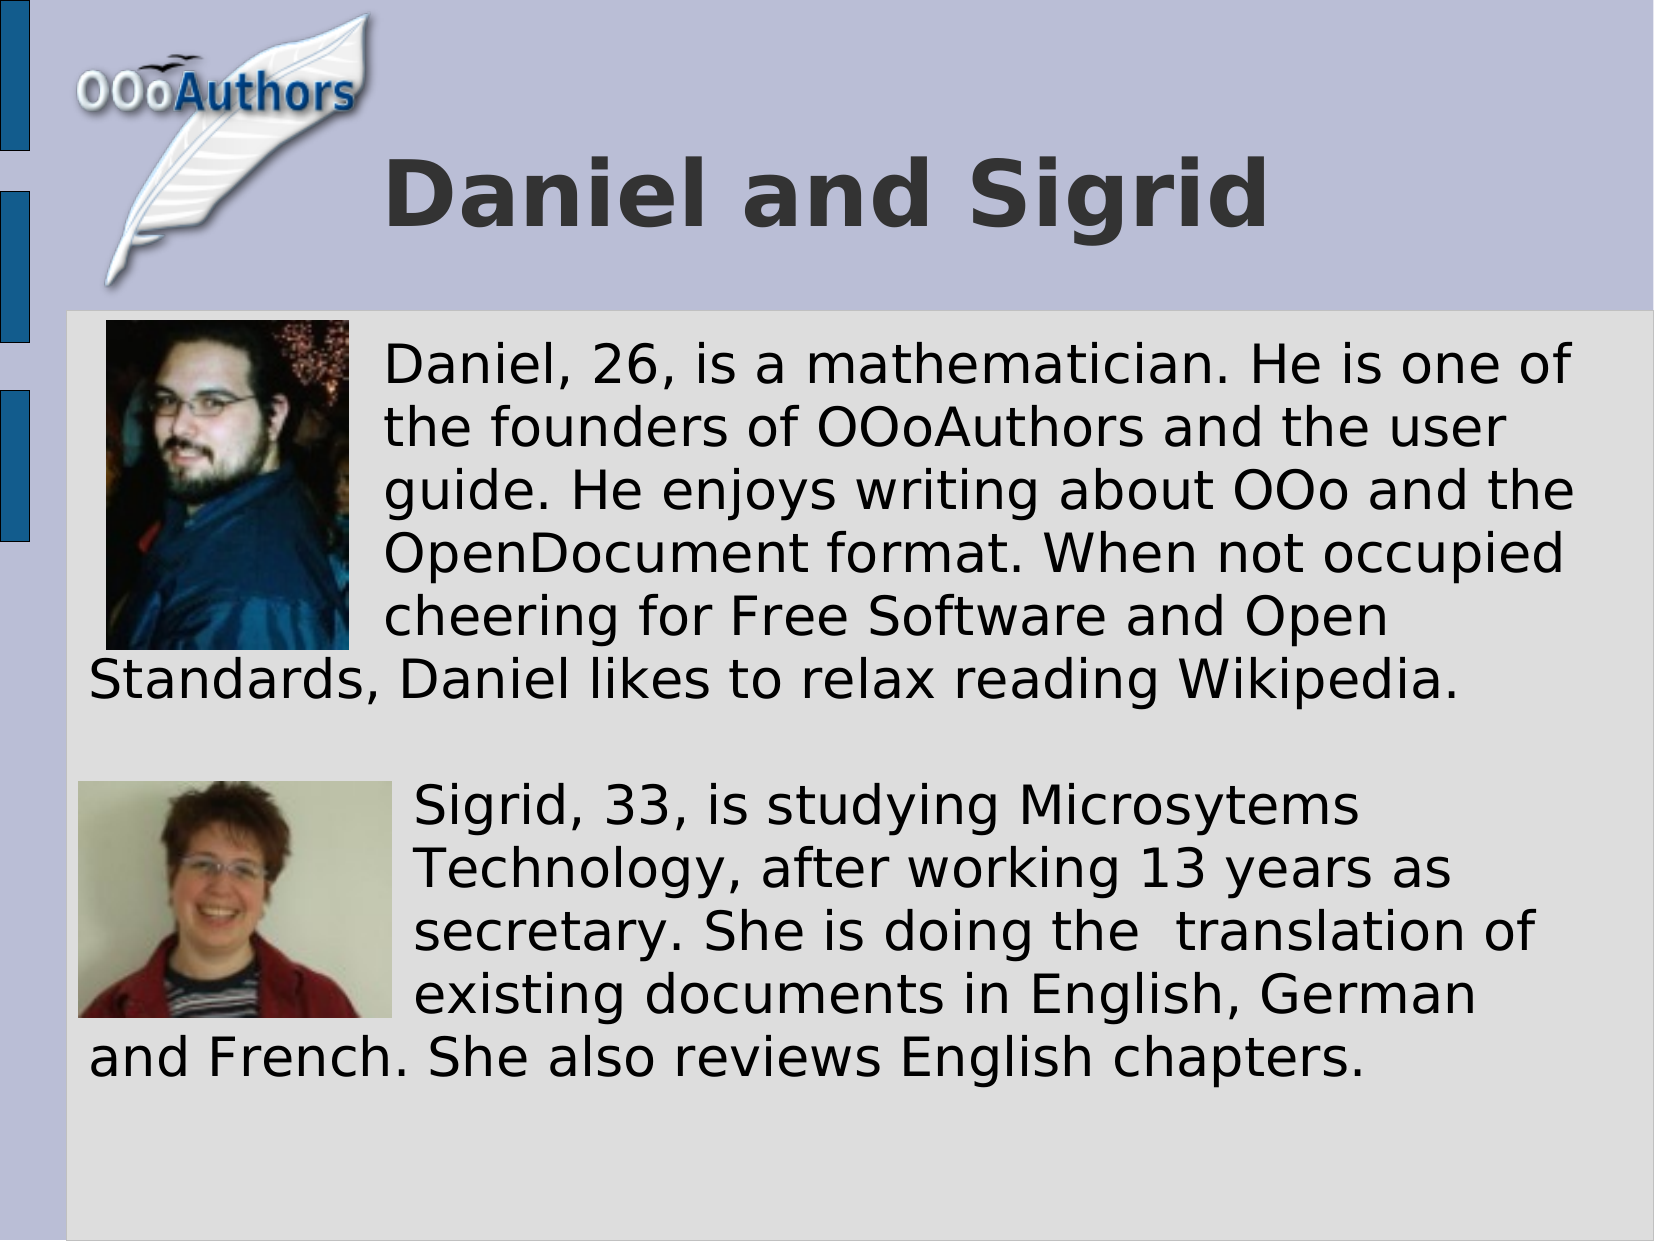

# Daniel and Sigrid
Daniel, 26, is a mathematician. He is one of the founders of OOoAuthors and the user guide. He enjoys writing about OOo and the OpenDocument format. When not occupied cheering for Free Software and Open
Standards, Daniel likes to relax reading Wikipedia.
Sigrid, 33, is studying Microsytems Technology, after working 13 years as secretary. She is doing the translation of existing documents in English, German
and French. She also reviews English chapters.